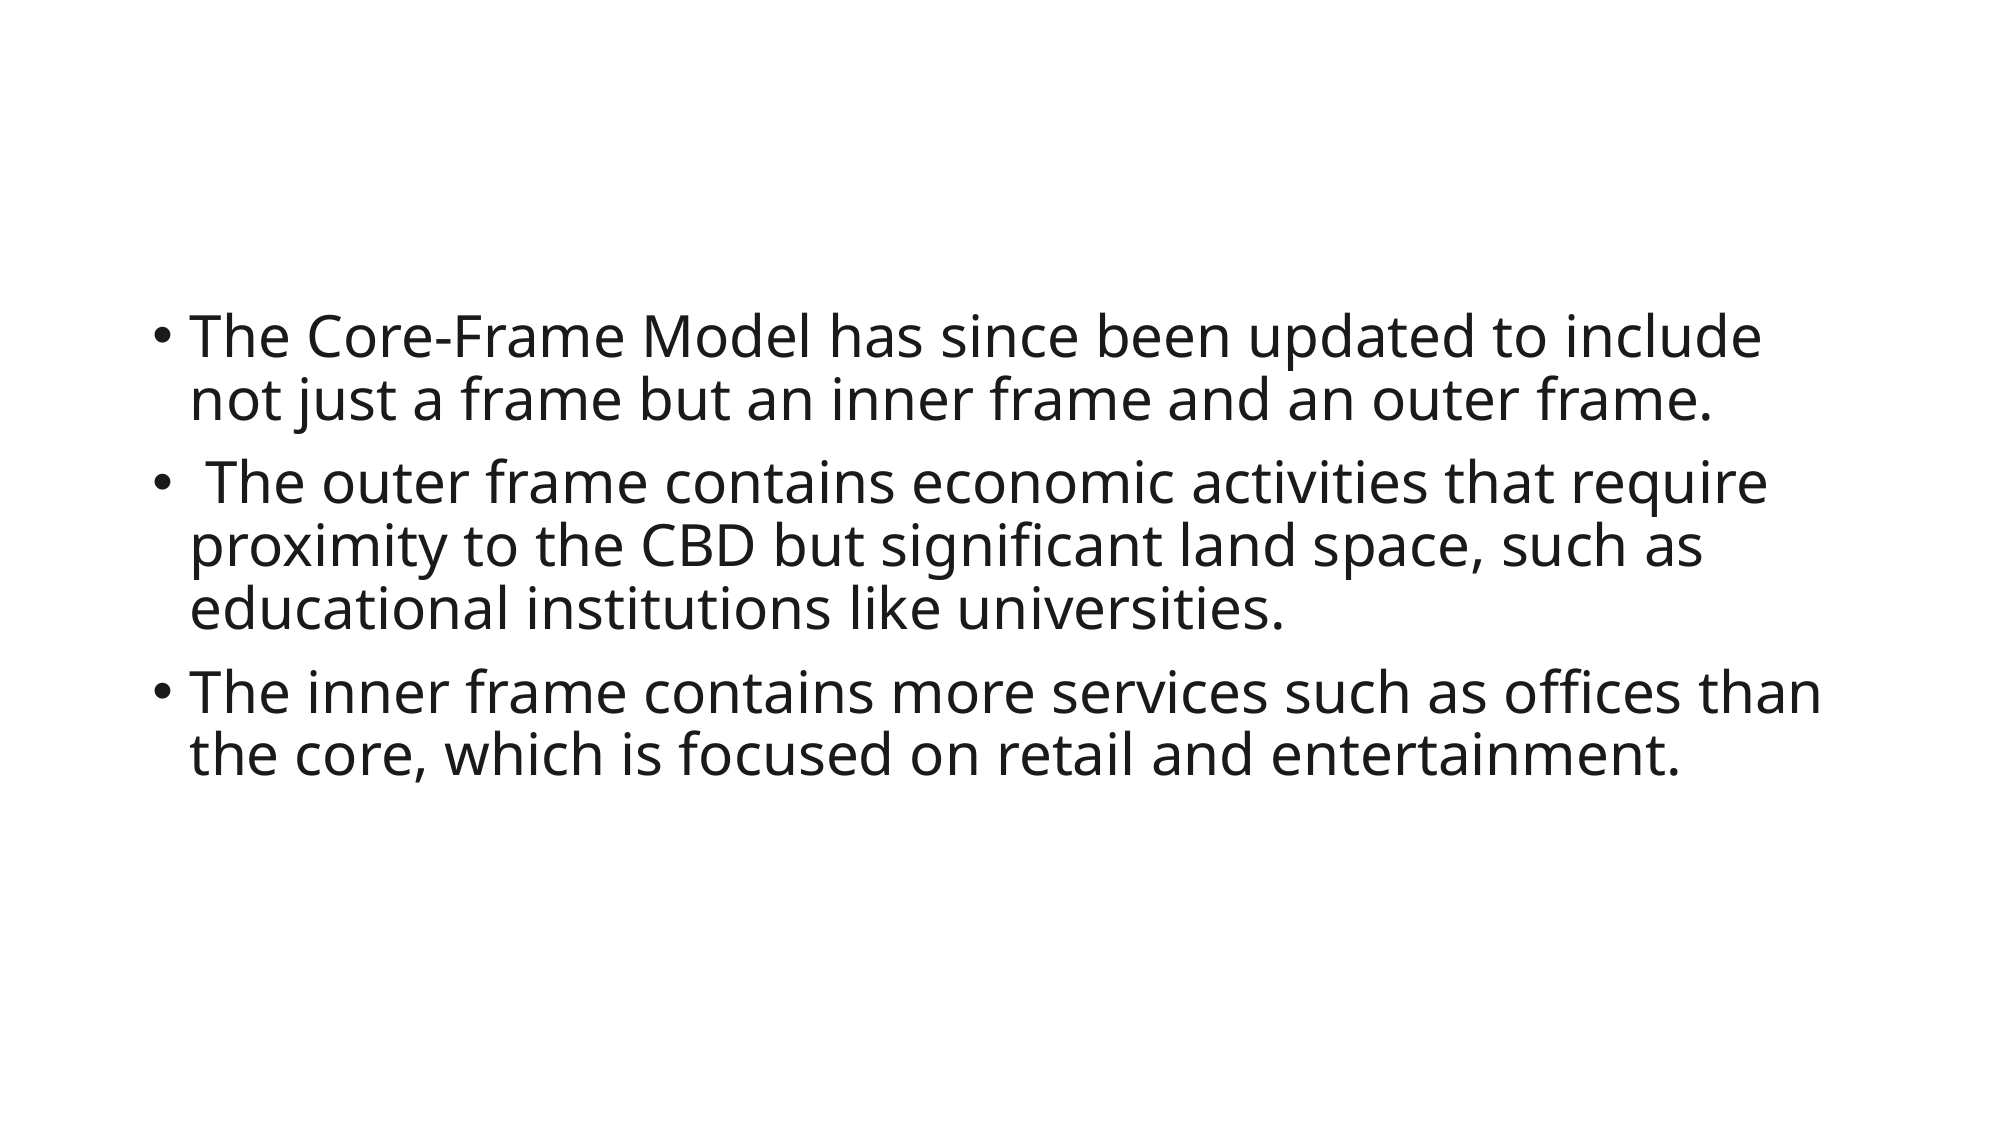

#
The Core-Frame Model has since been updated to include not just a frame but an inner frame and an outer frame.
 The outer frame contains economic activities that require proximity to the CBD but significant land space, such as educational institutions like universities.
The inner frame contains more services such as offices than the core, which is focused on retail and entertainment.